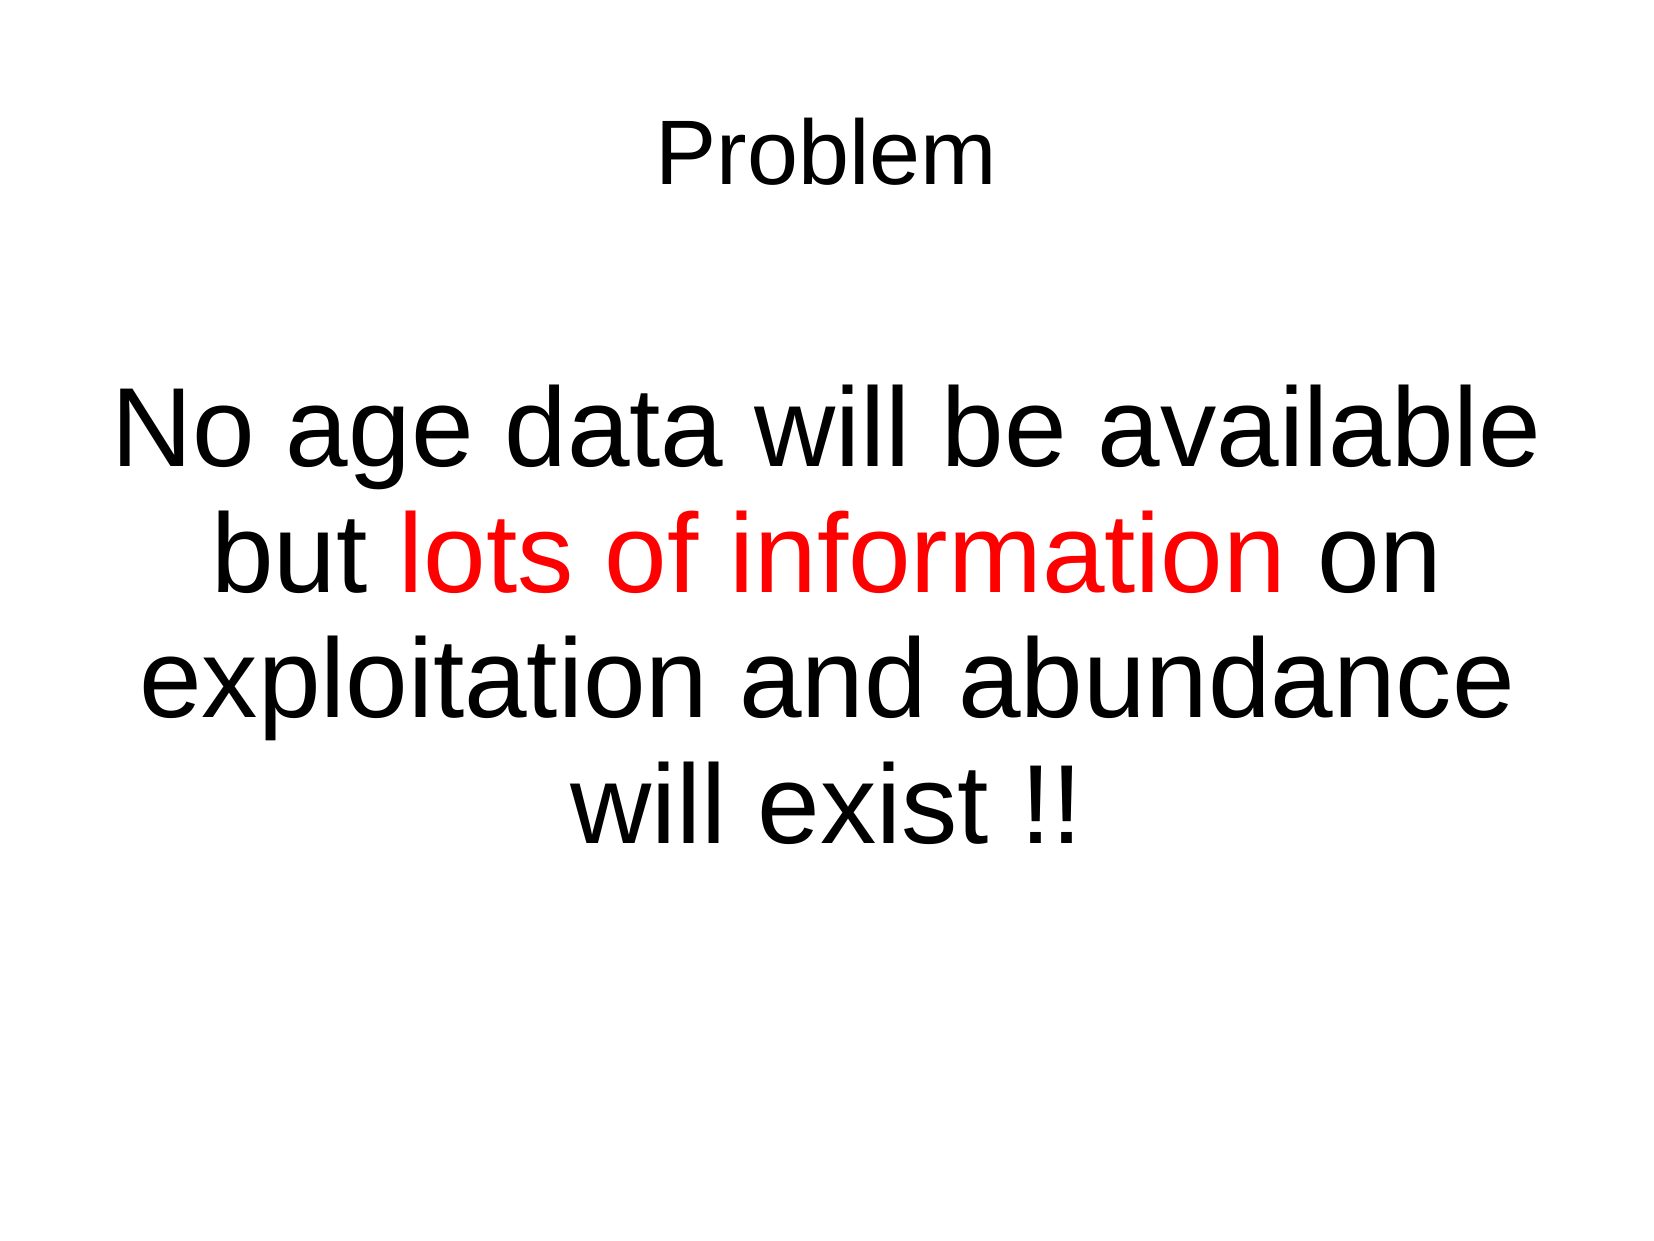

Problem
# No age data will be available but lots of information on exploitation and abundance will exist !!